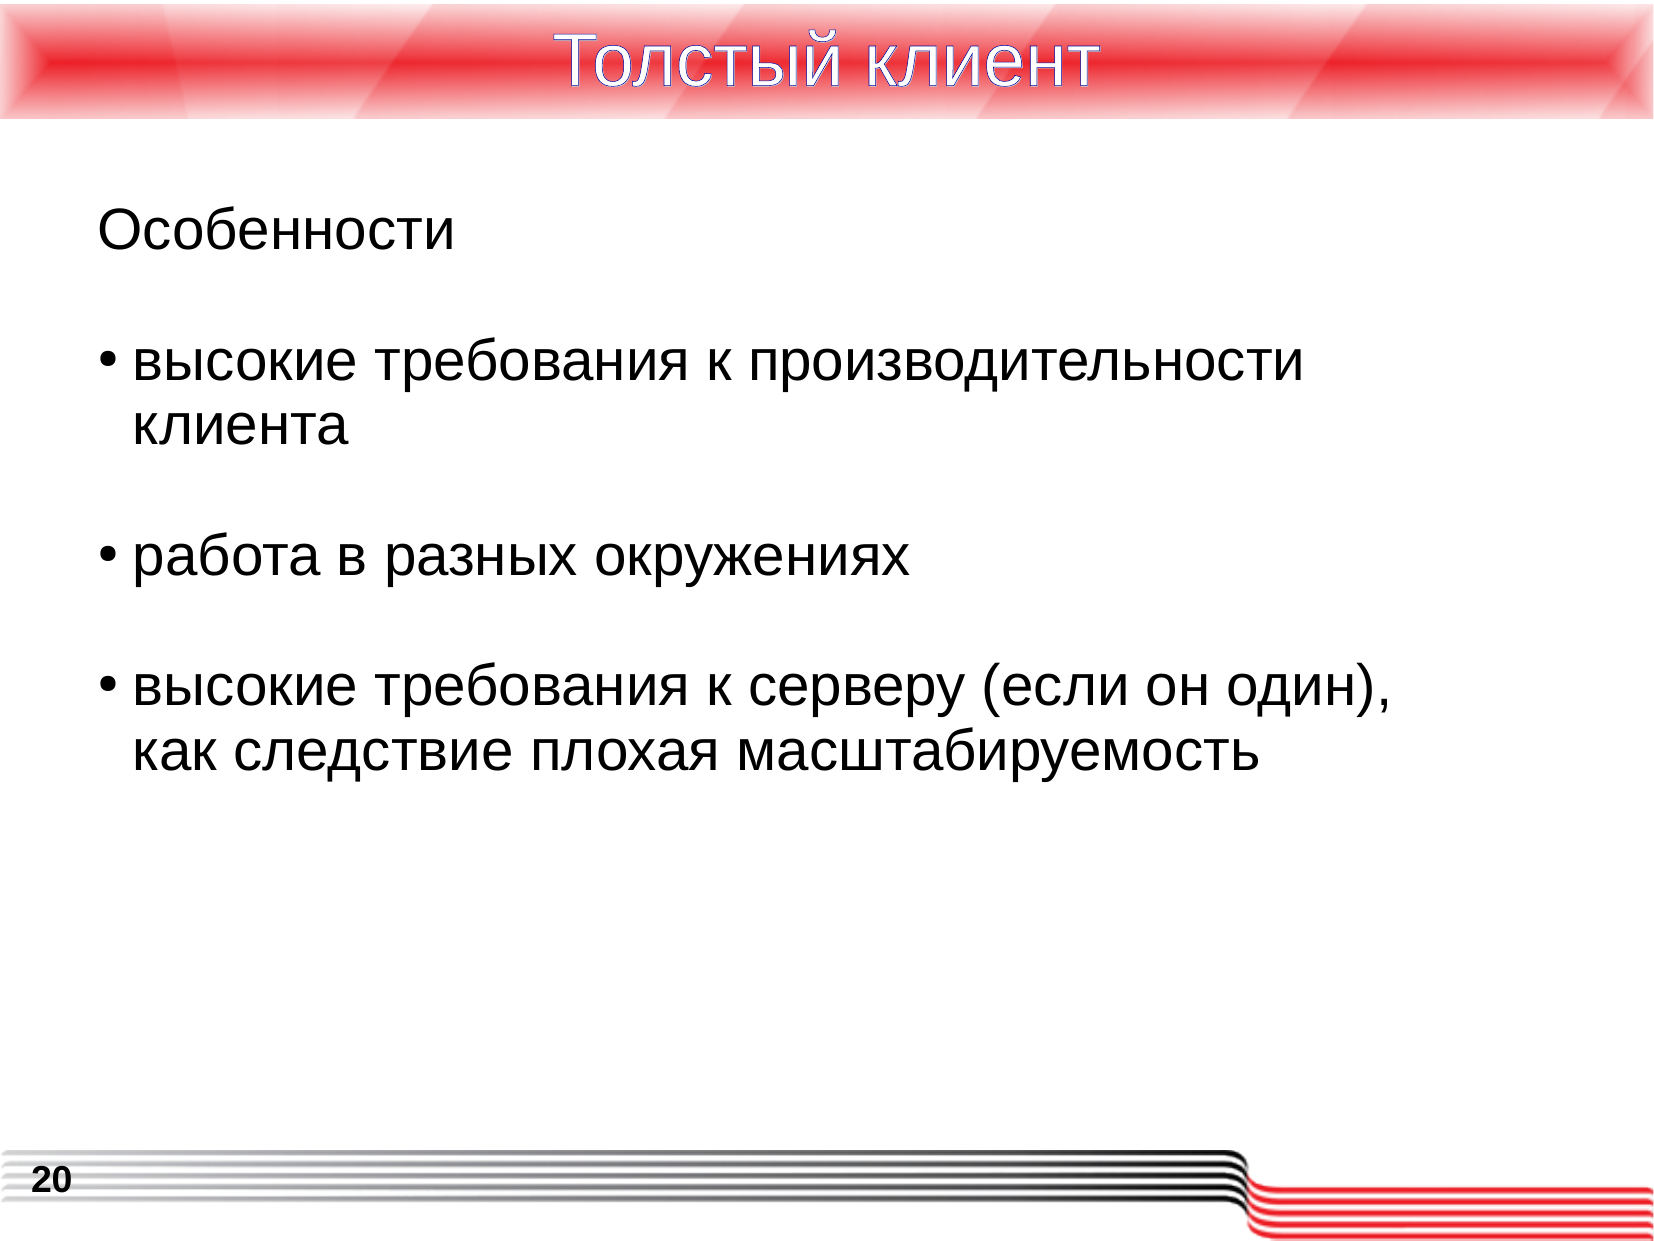

# Толстый клиент
Особенности
высокие требования к производительности клиента
работа в разных окружениях
высокие требования к серверу (если он один), как следствие плохая масштабируемость
20